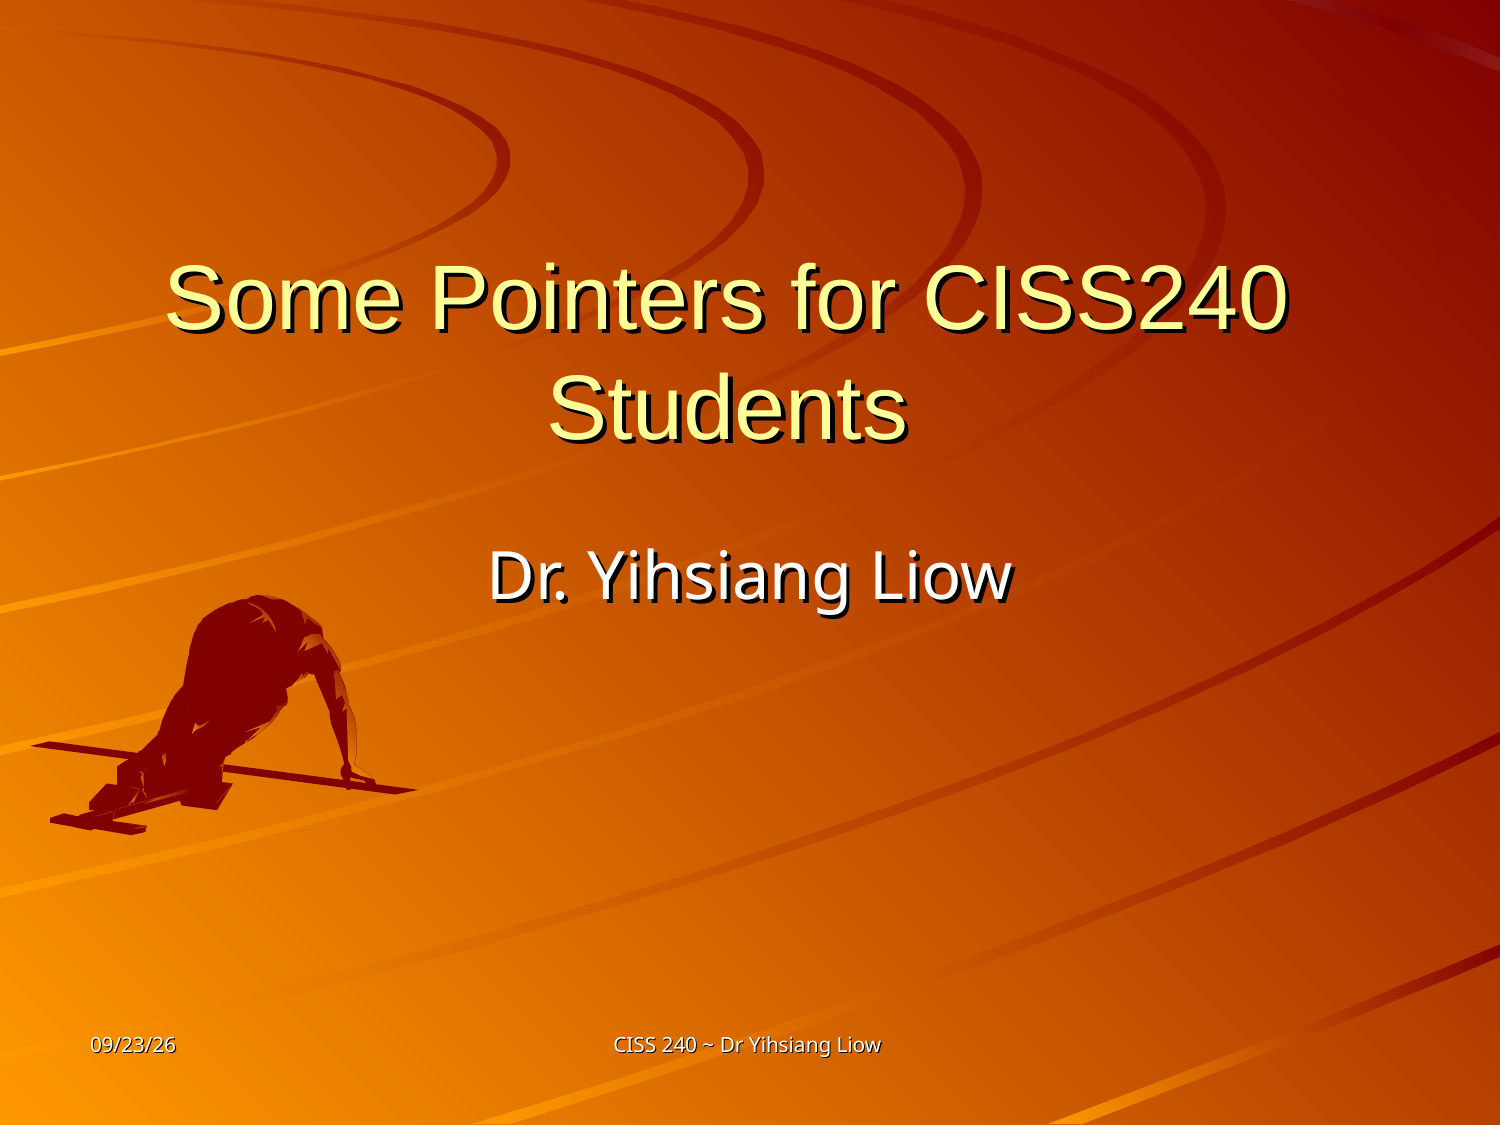

# Some Pointers for CISS240 Students
Dr. Yihsiang Liow
CISS 240 ~ Dr Yihsiang Liow